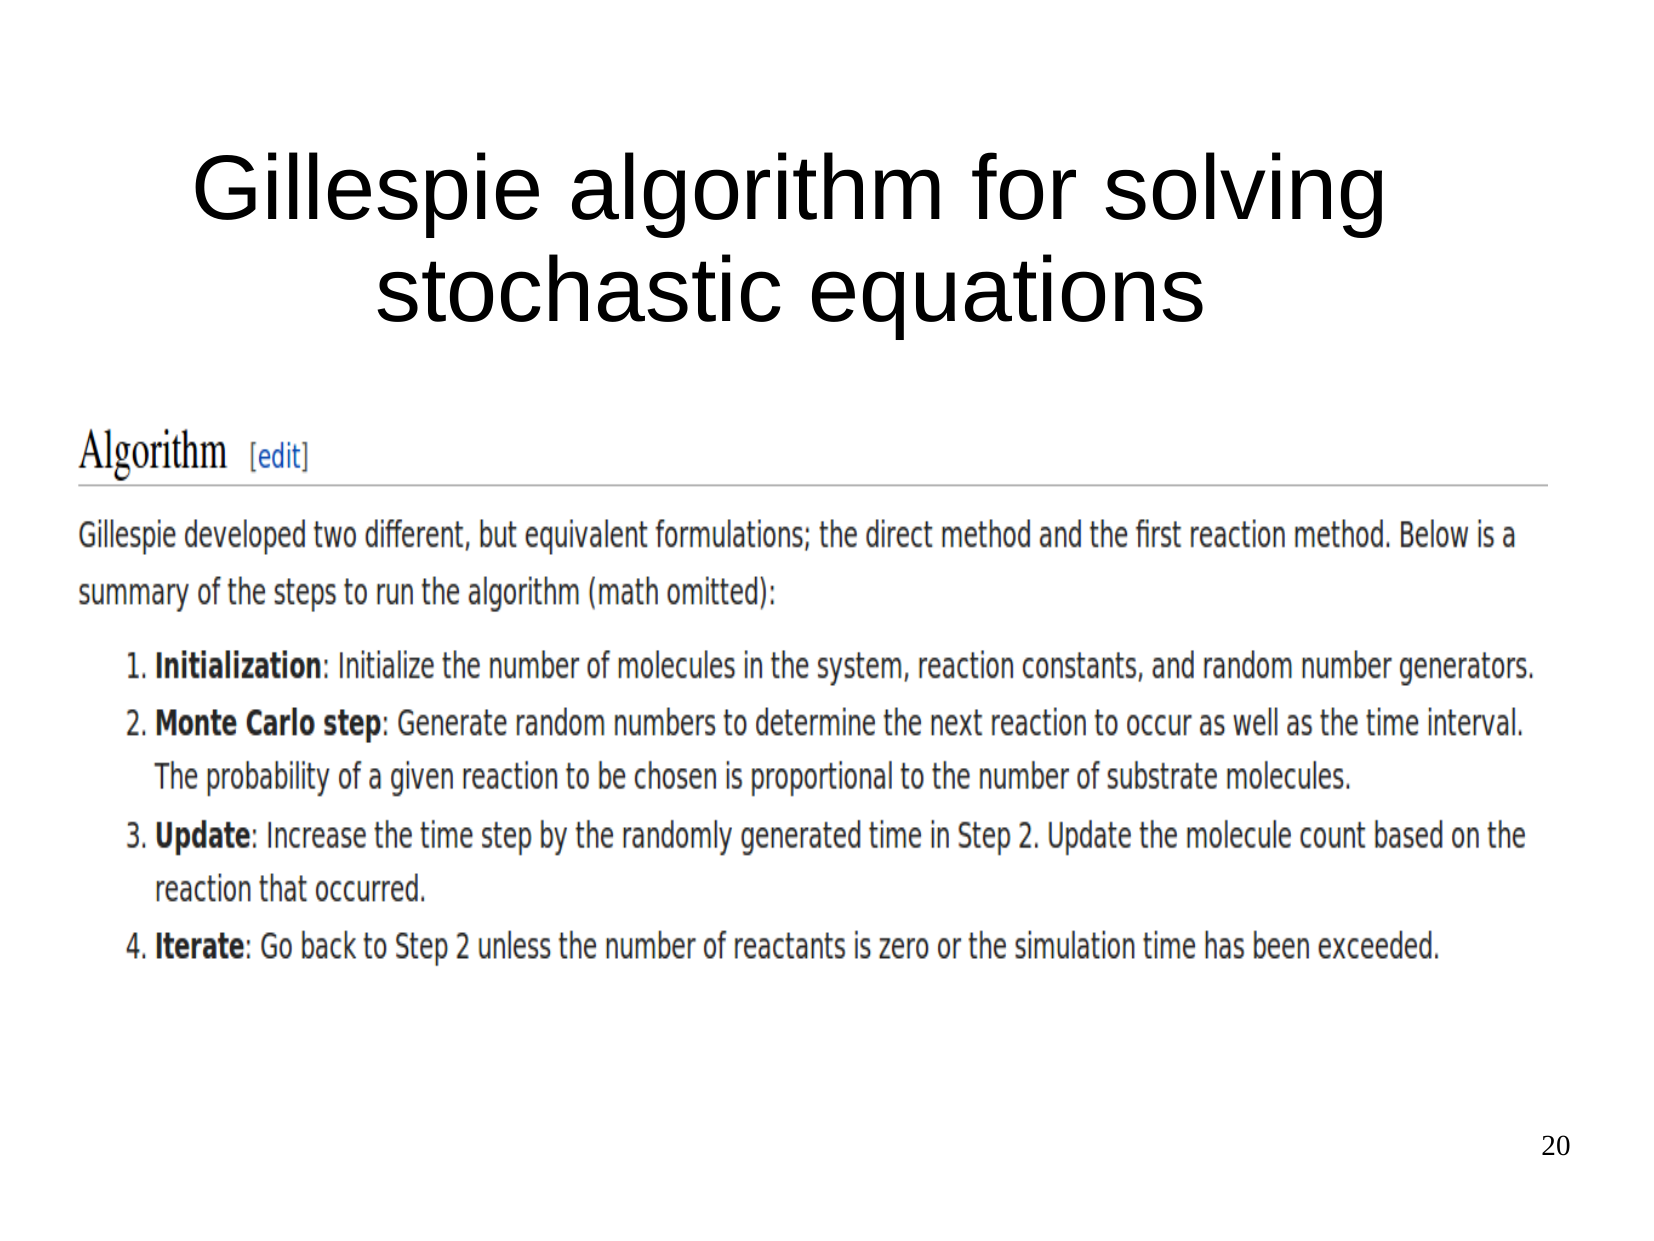

# Gillespie algorithm for solving stochastic equations
20